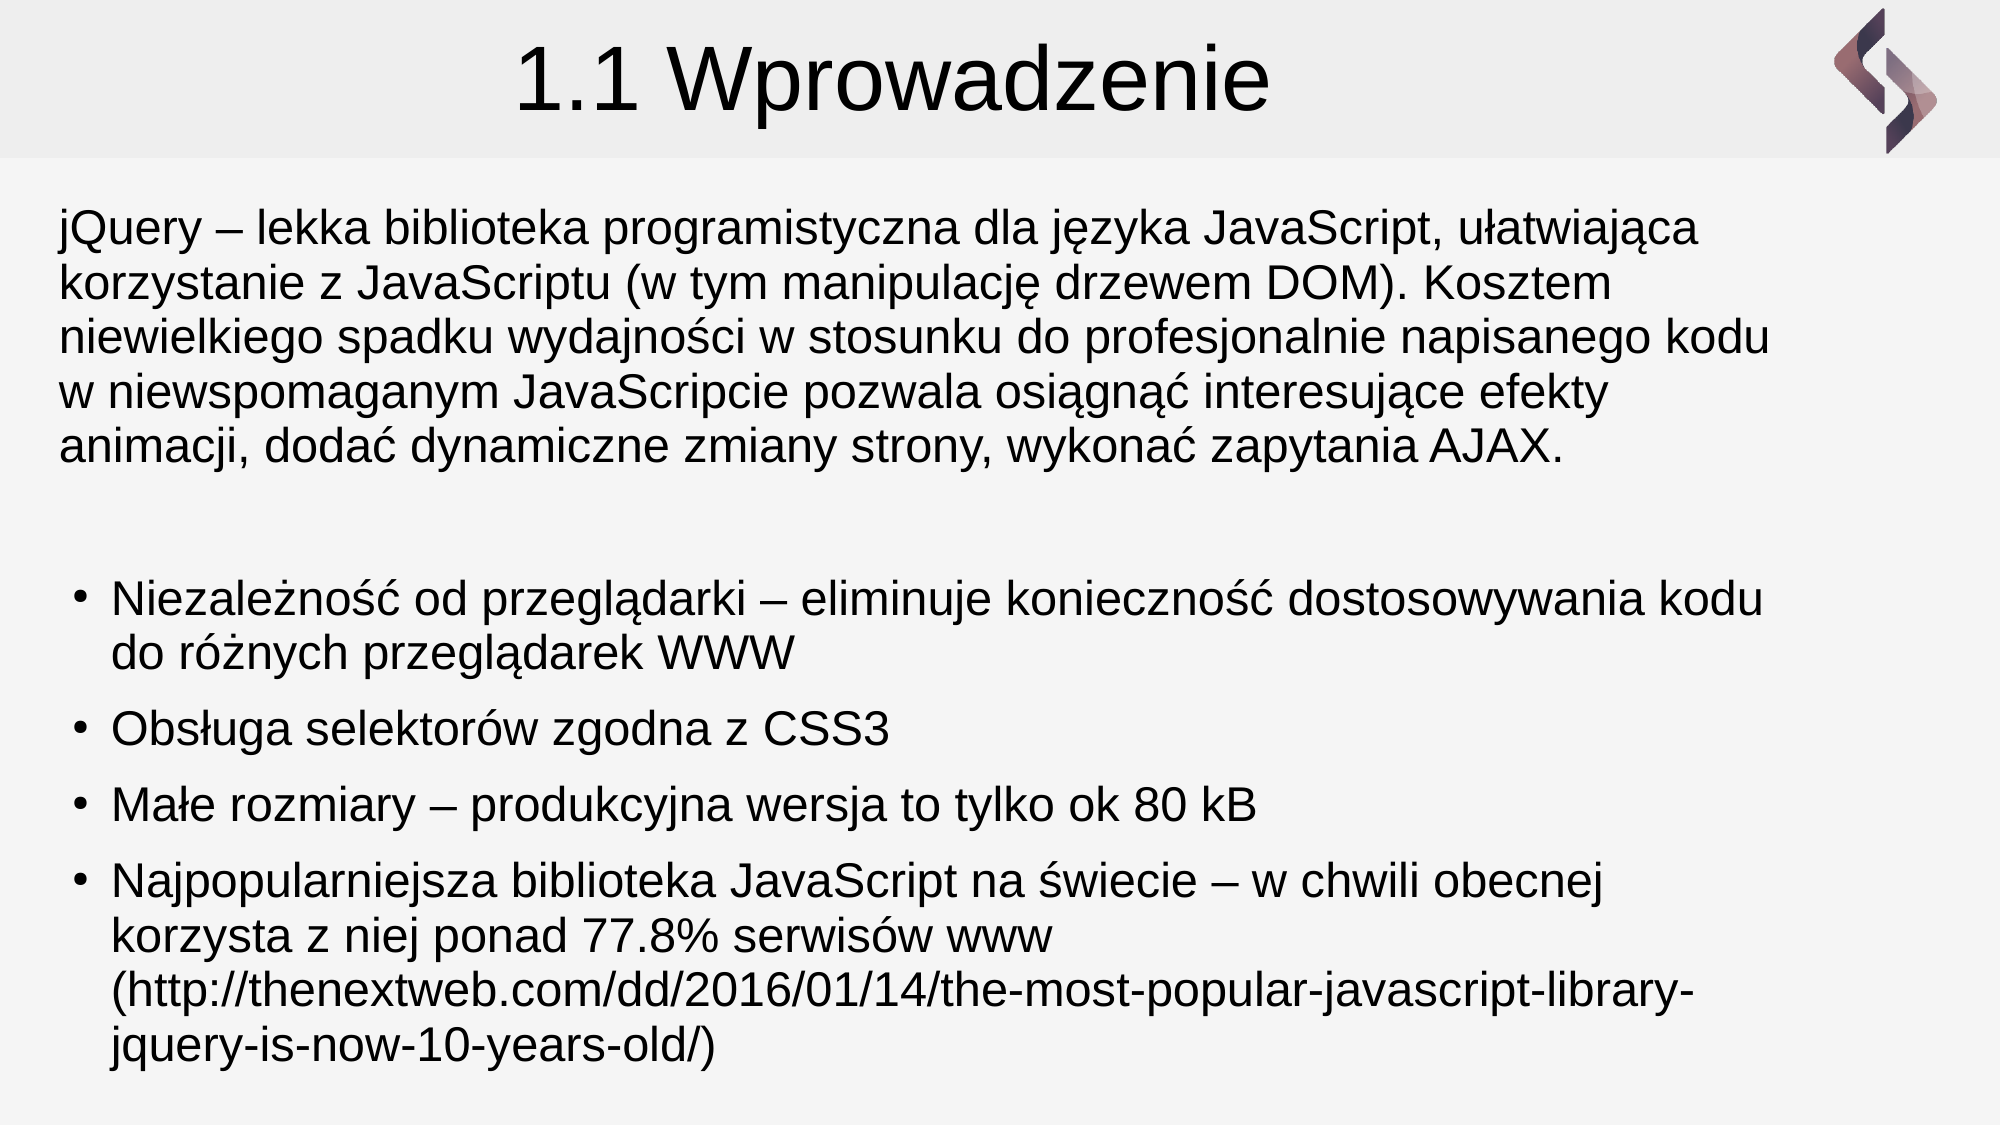

# 1.1 Wprowadzenie
jQuery – lekka biblioteka programistyczna dla języka JavaScript, ułatwiająca korzystanie z JavaScriptu (w tym manipulację drzewem DOM). Kosztem niewielkiego spadku wydajności w stosunku do profesjonalnie napisanego kodu w niewspomaganym JavaScripcie pozwala osiągnąć interesujące efekty animacji, dodać dynamiczne zmiany strony, wykonać zapytania AJAX.
Niezależność od przeglądarki – eliminuje konieczność dostosowywania kodu do różnych przeglądarek WWW
Obsługa selektorów zgodna z CSS3
Małe rozmiary – produkcyjna wersja to tylko ok 80 kB
Najpopularniejsza biblioteka JavaScript na świecie – w chwili obecnej korzysta z niej ponad 77.8% serwisów www (http://thenextweb.com/dd/2016/01/14/the-most-popular-javascript-library-jquery-is-now-10-years-old/)